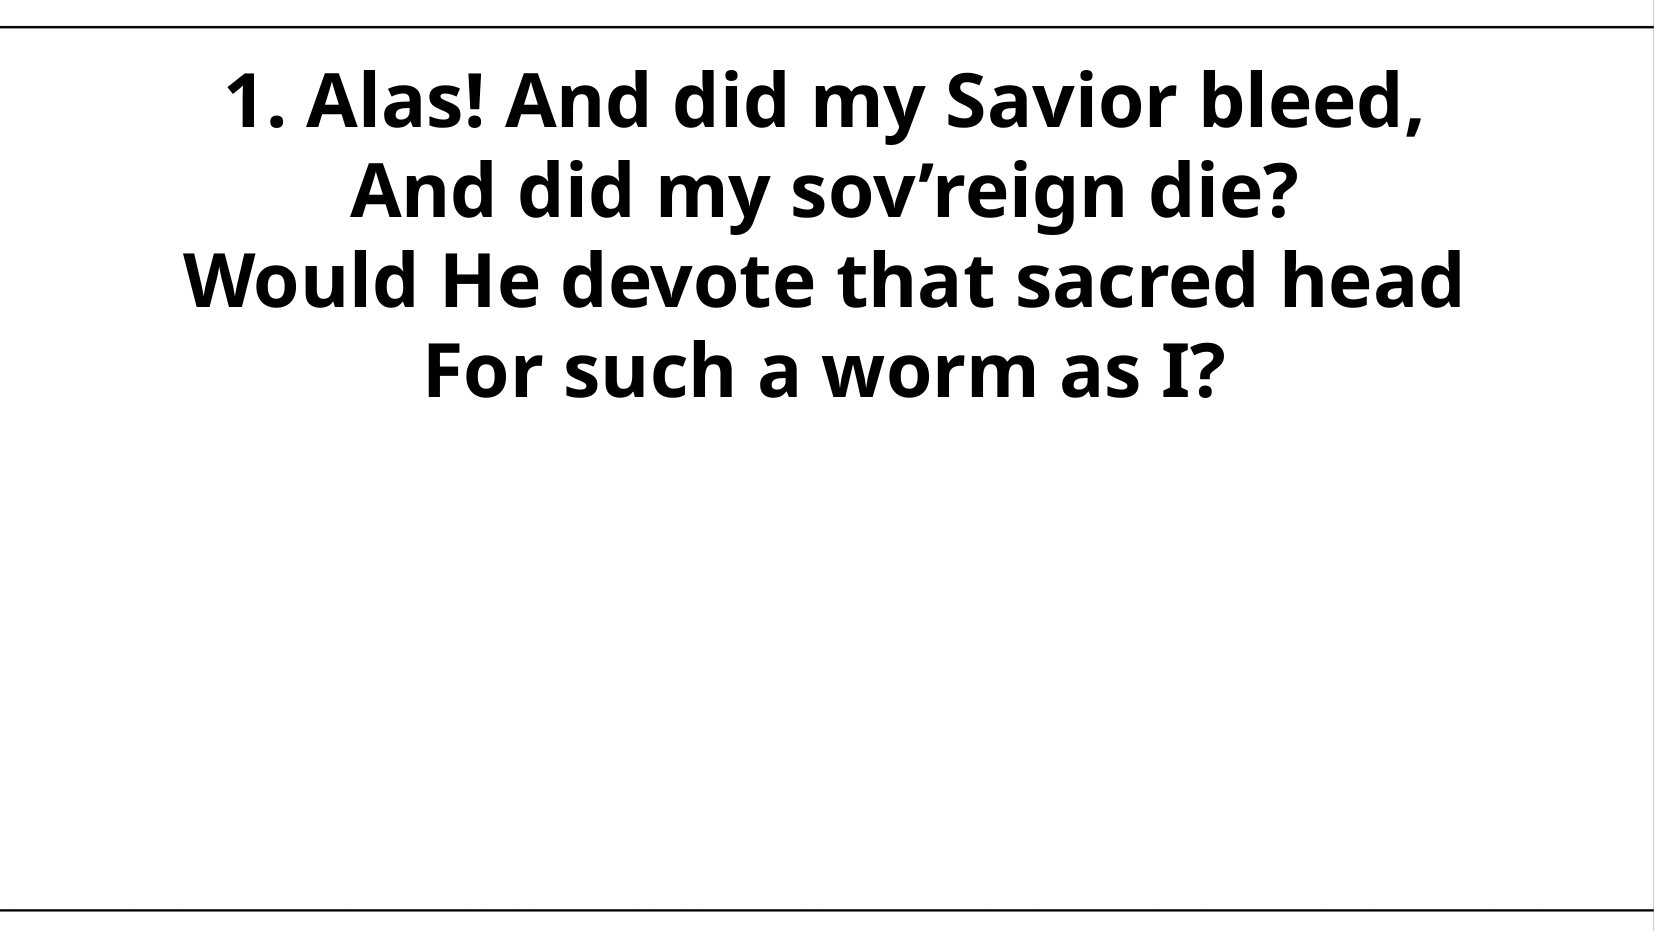

1. Alas! And did my Savior bleed,
And did my sov’reign die?
Would He devote that sacred head
For such a worm as I?